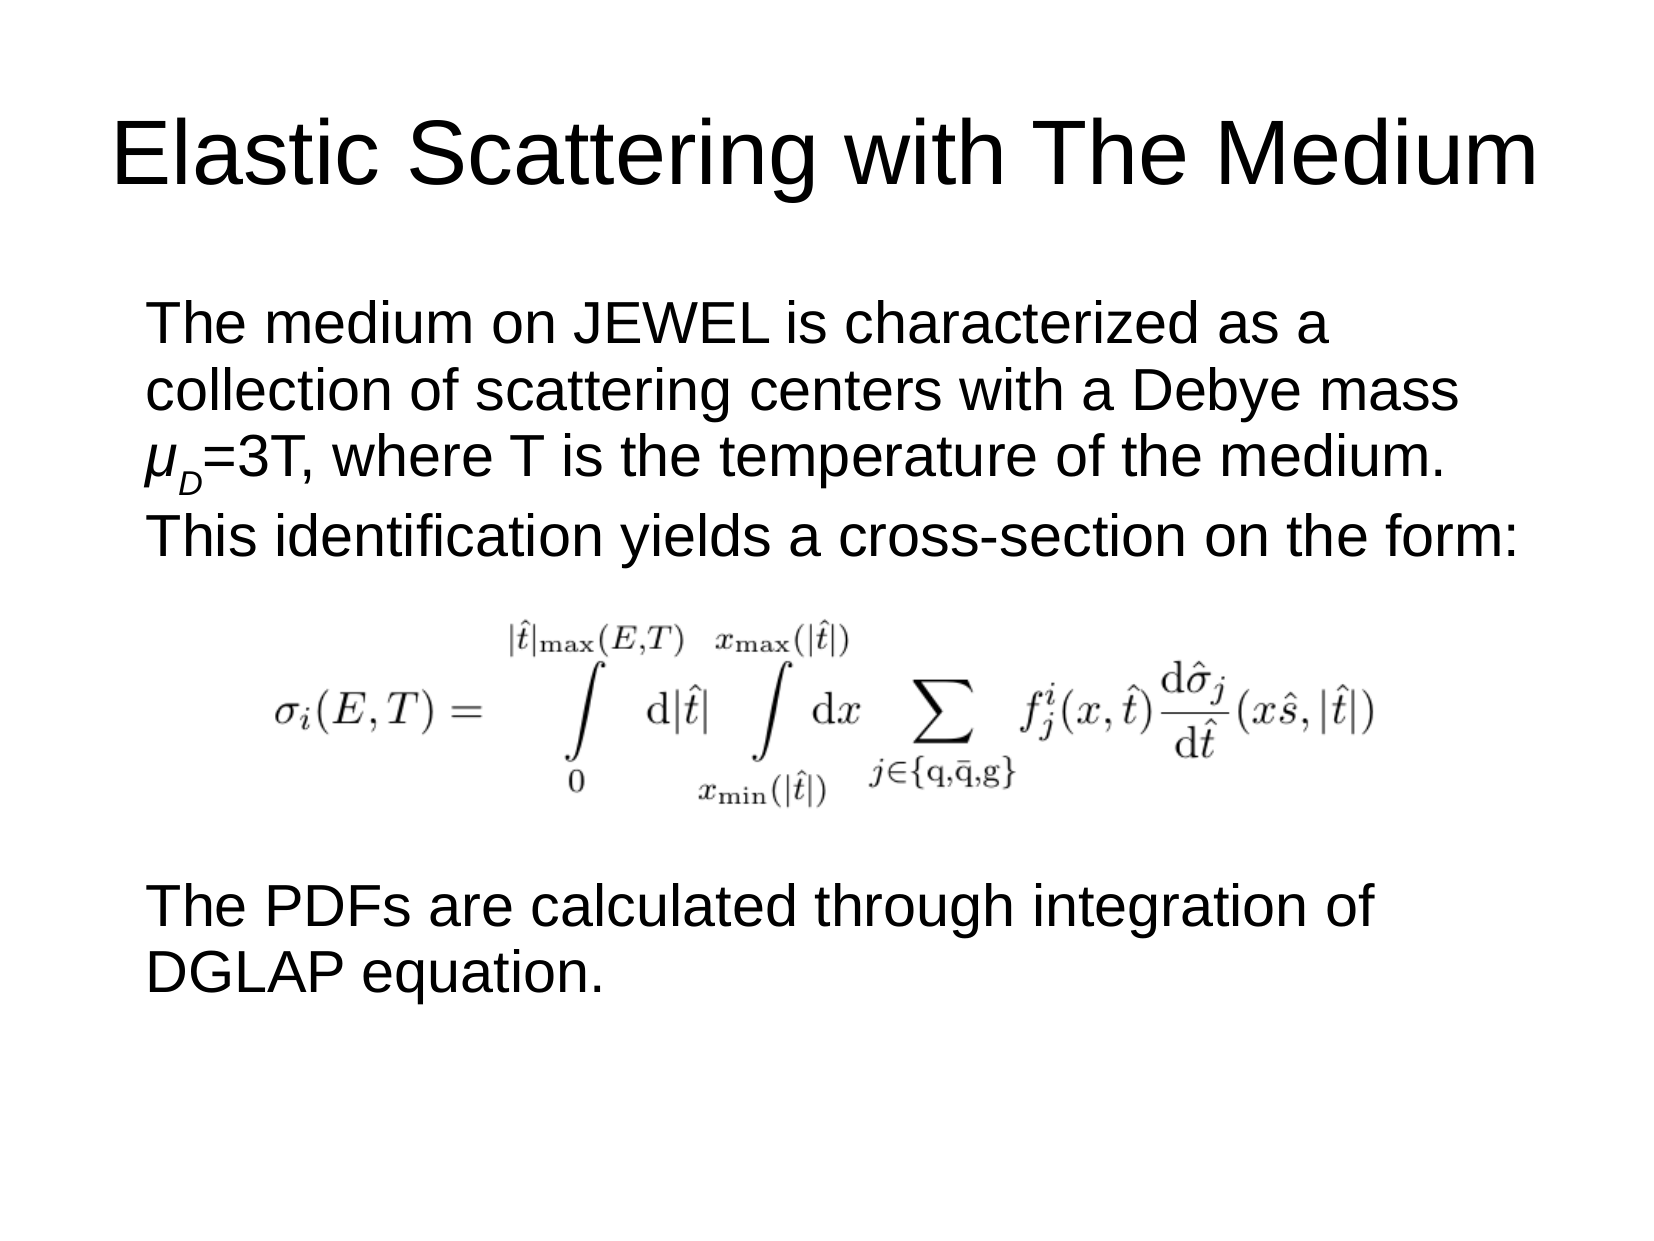

# Elastic Scattering with The Medium
The medium on JEWEL is characterized as a collection of scattering centers with a Debye mass μD=3T, where T is the temperature of the medium. This identification yields a cross-section on the form:
The PDFs are calculated through integration of DGLAP equation.